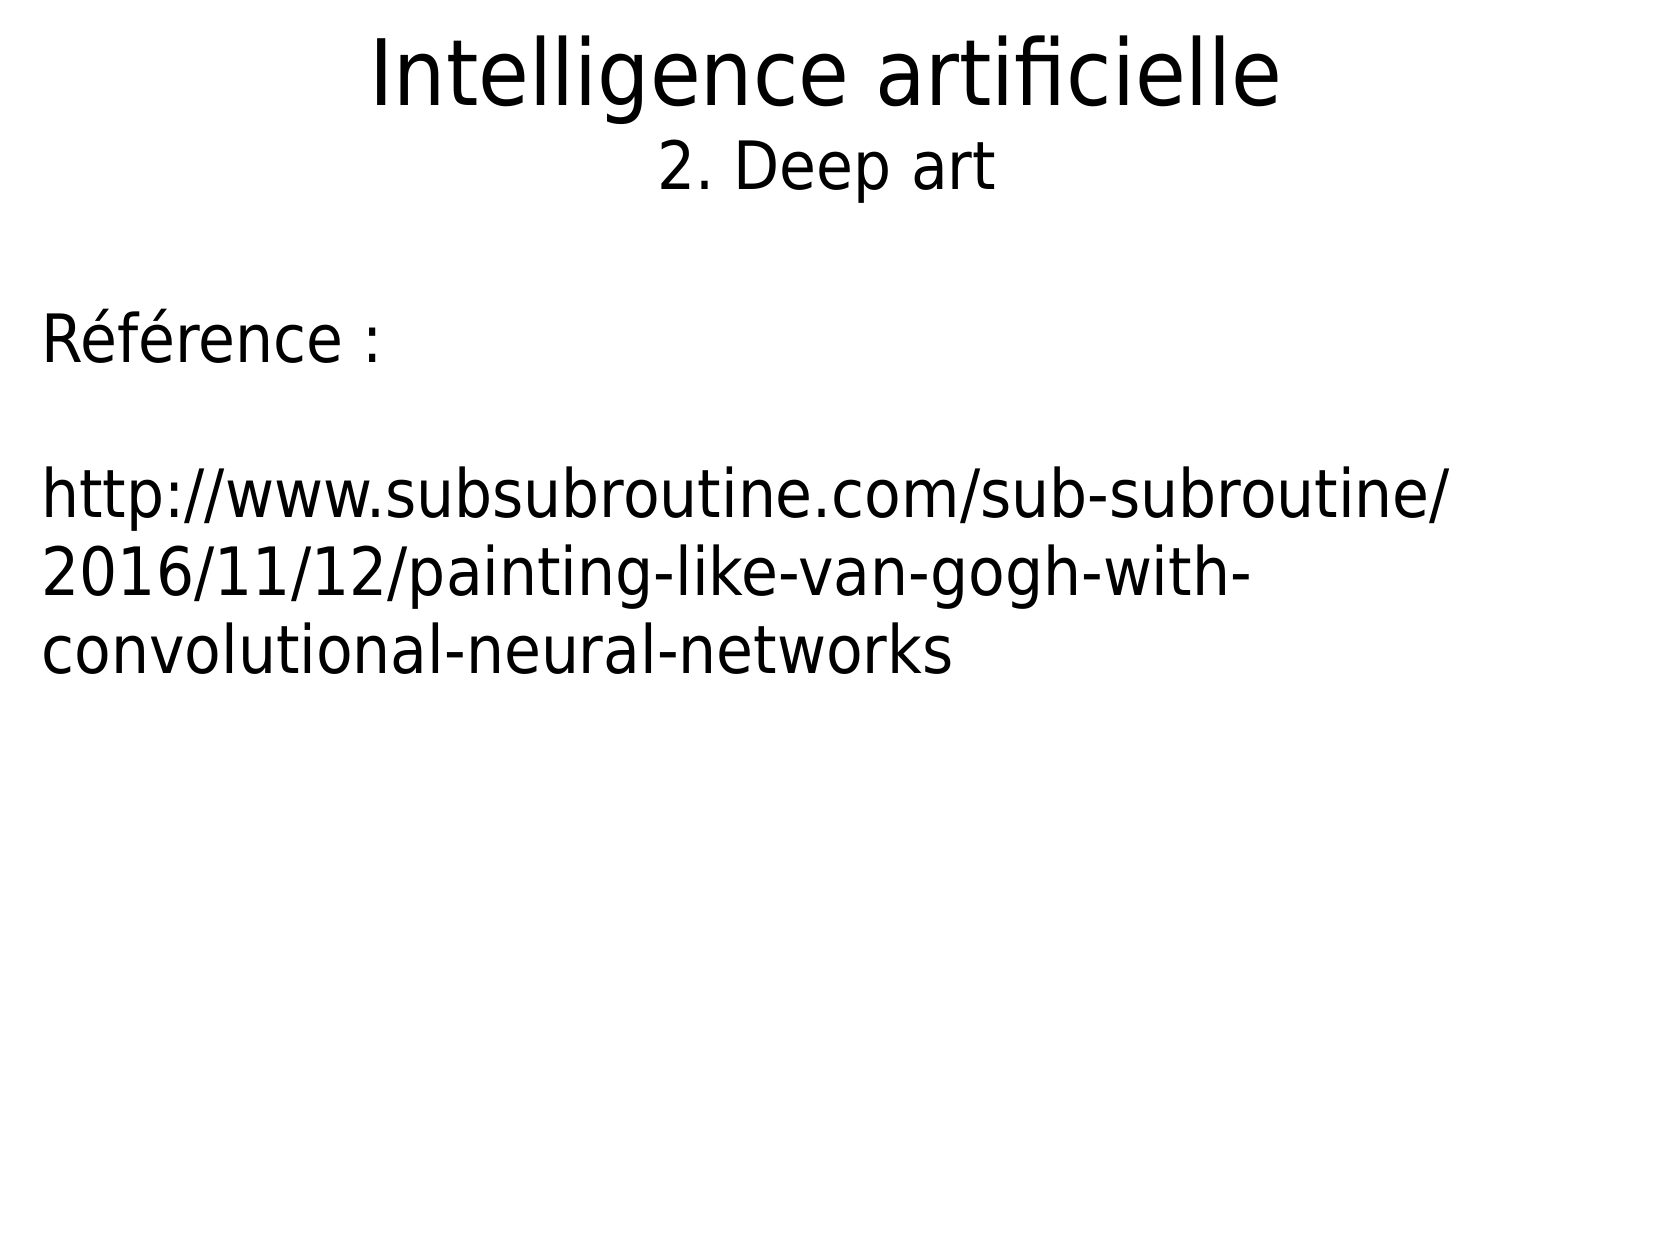

# Intelligence artificielle 2. Deep art
Référence :
http://www.subsubroutine.com/sub-subroutine/2016/11/12/painting-like-van-gogh-with-convolutional-neural-networks